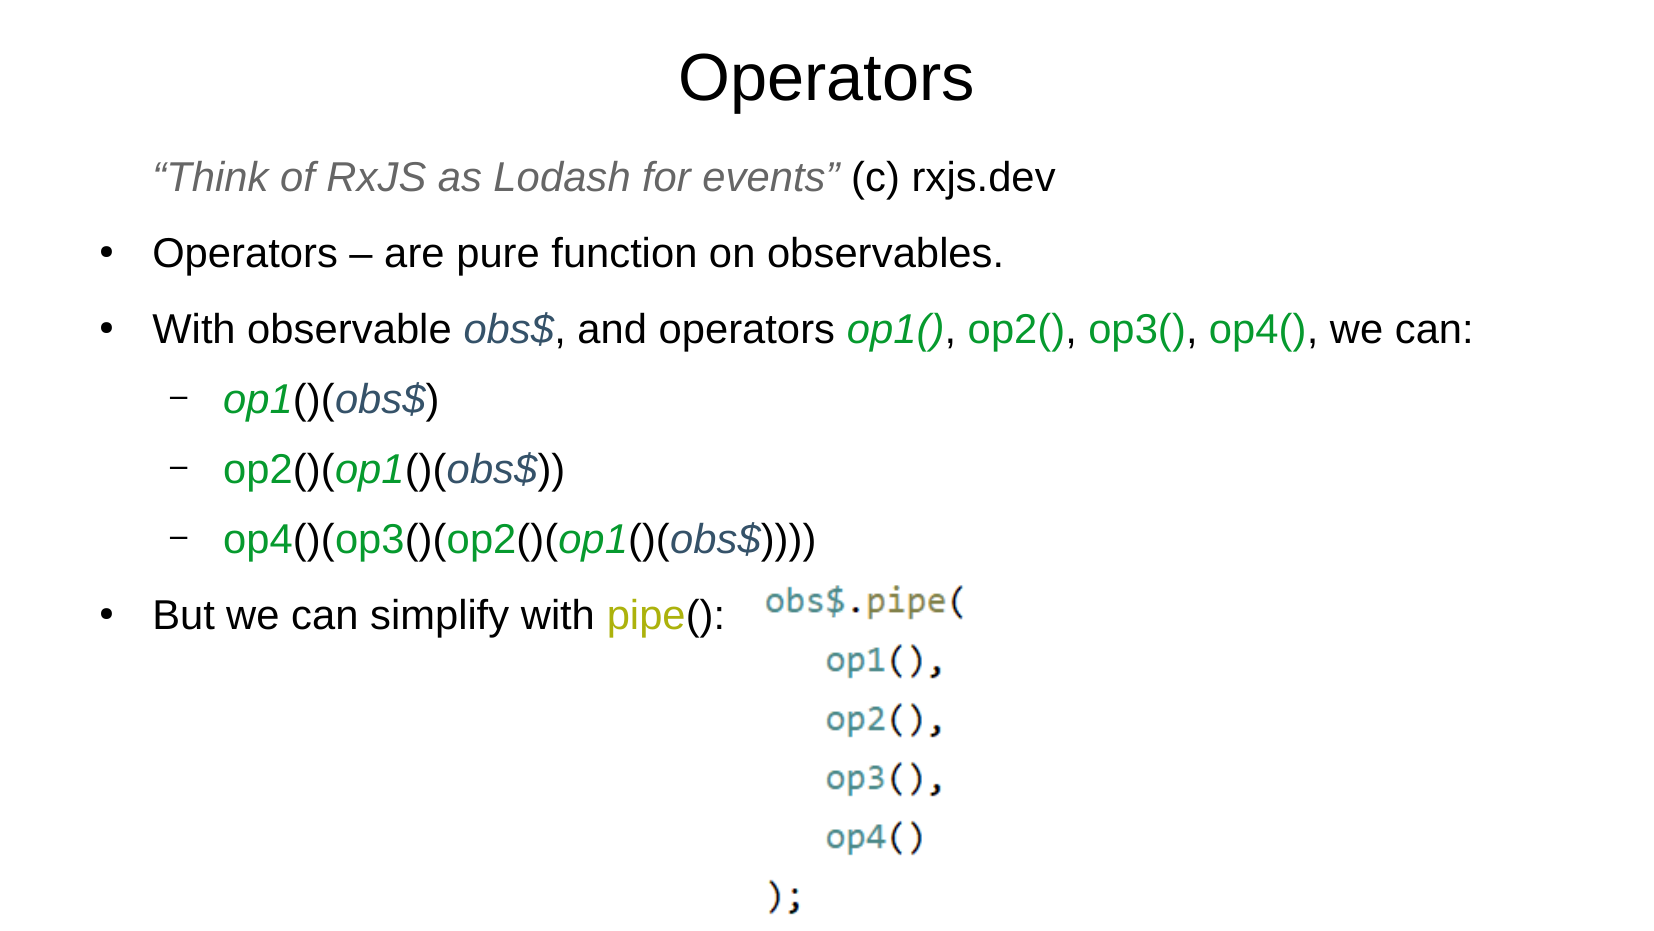

# Operators
“Think of RxJS as Lodash for events” (c) rxjs.dev
Operators – are pure function on observables.
With observable obs$, and operators op1(), op2(), op3(), op4(), we can:
op1()(obs$)
op2()(op1()(obs$))
op4()(op3()(op2()(op1()(obs$))))
But we can simplify with pipe():